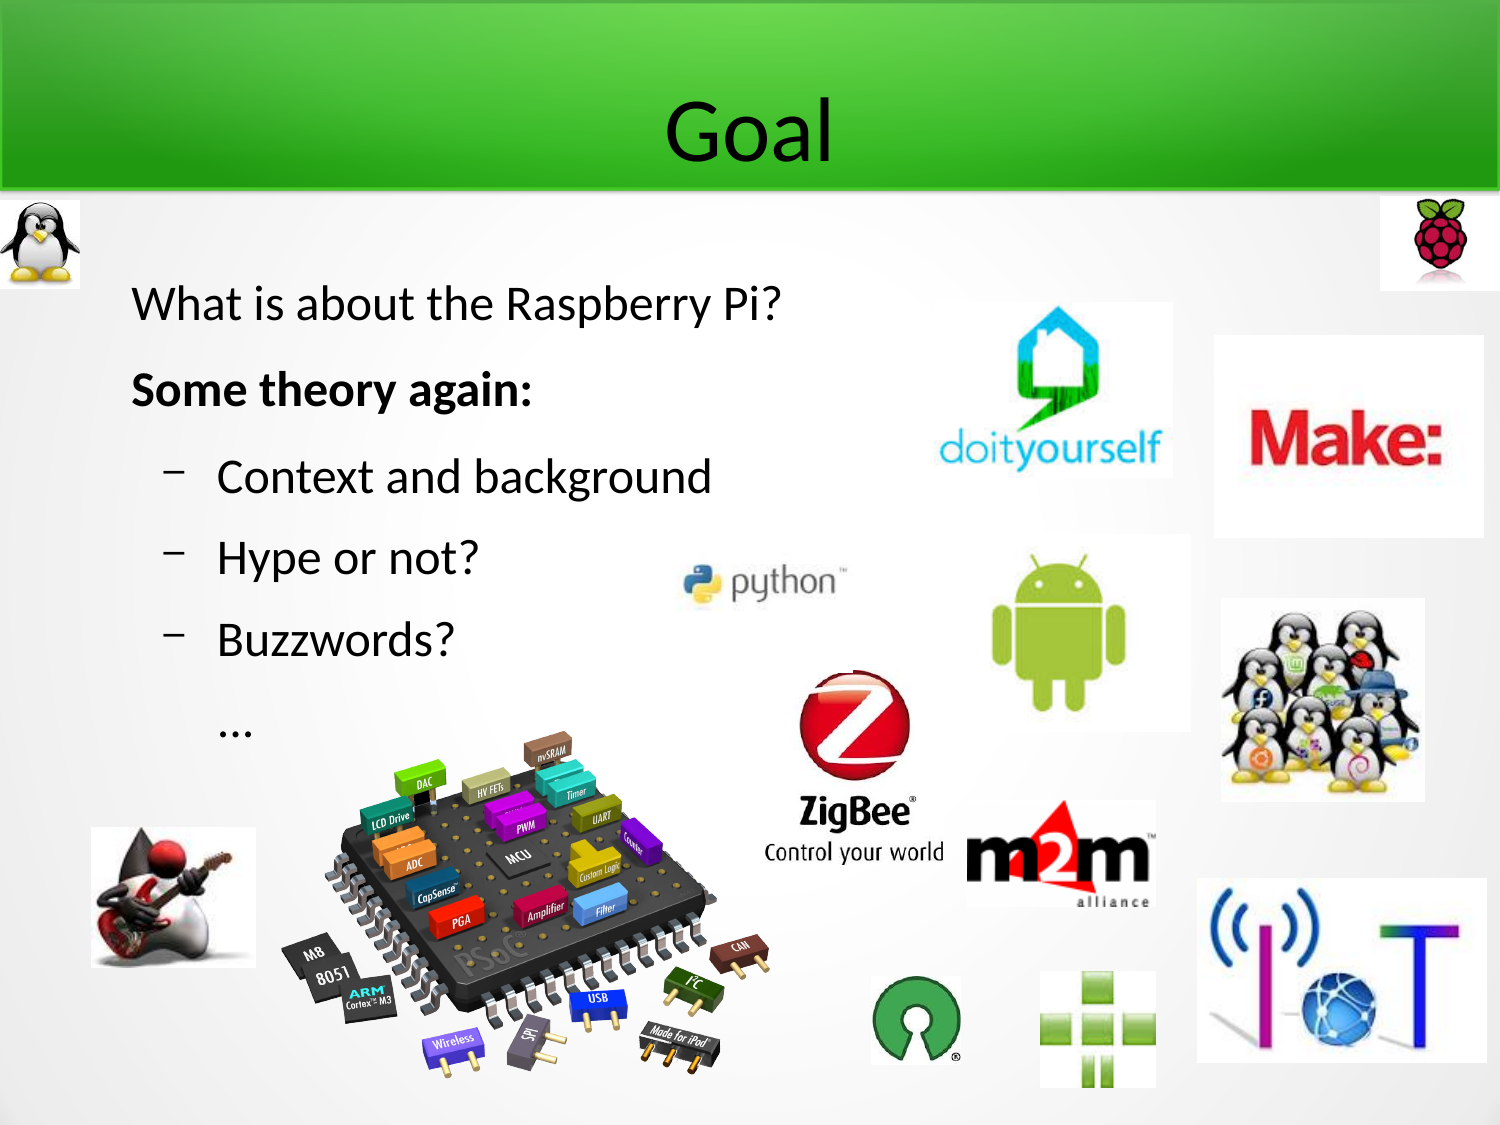

# Goal
What is about the Raspberry Pi?
Some theory again:
Context and background
Hype or not?
Buzzwords?
...